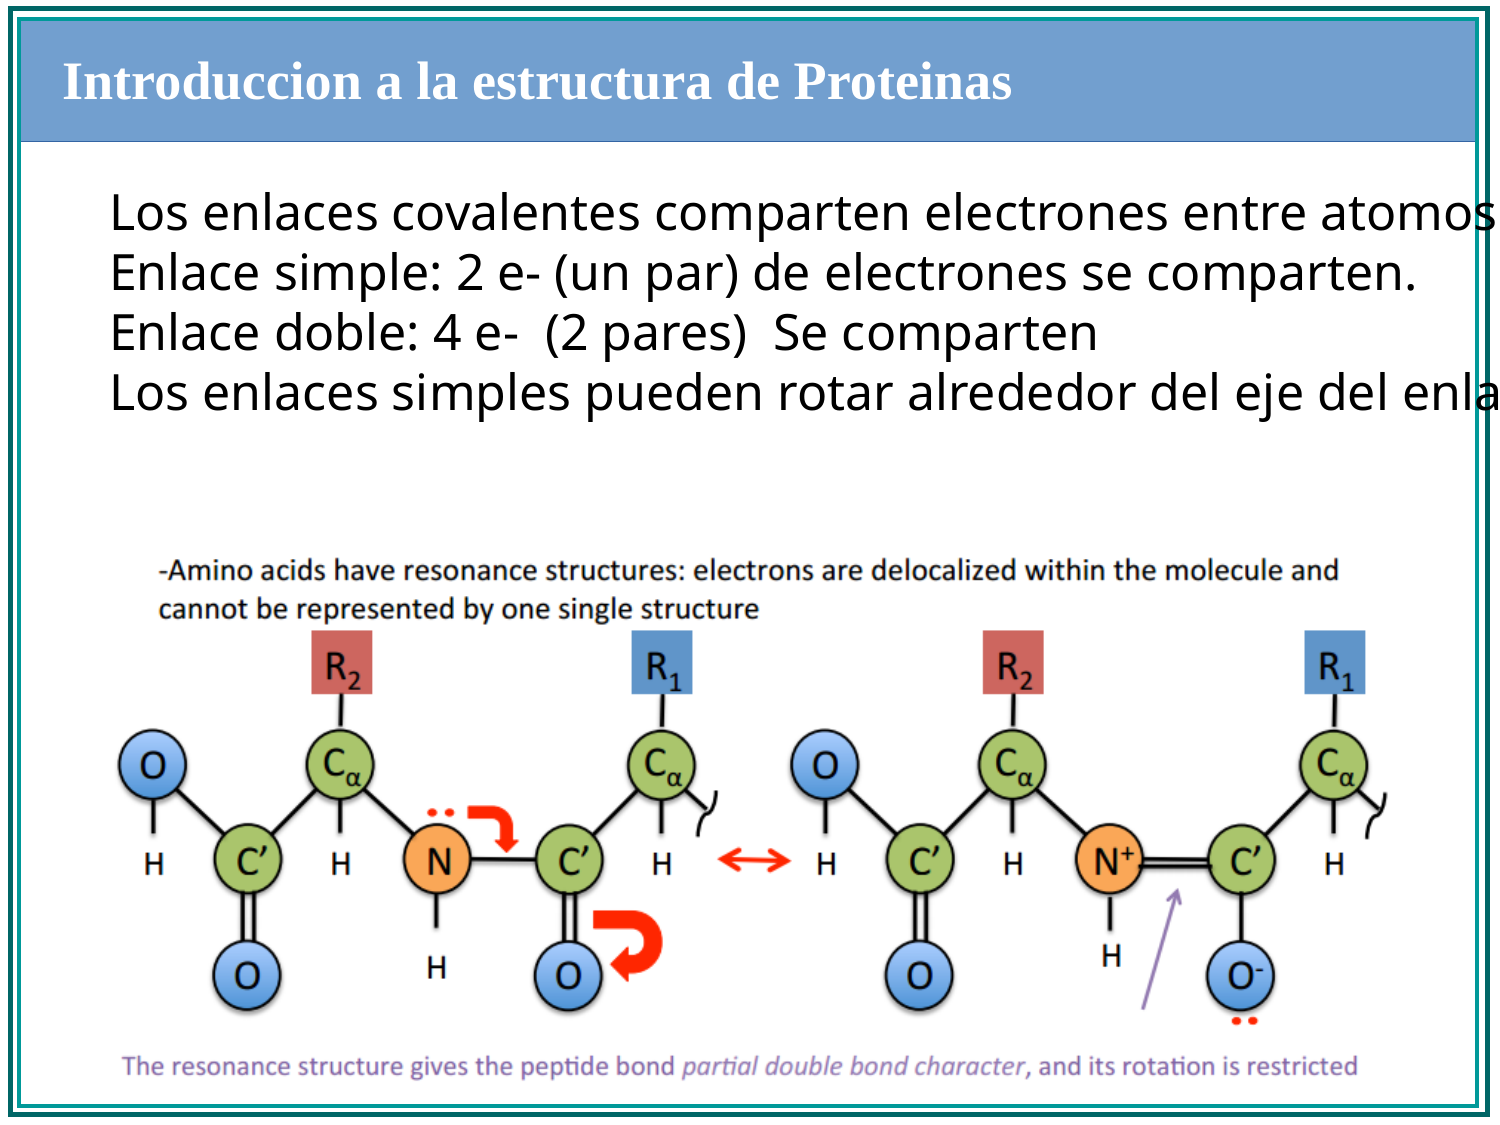

Introduccion a la estructura de Proteinas
Los enlaces covalentes comparten electrones entre atomos para llenar sus orbiltales externos:
Enlace simple: 2 e- (un par) de electrones se comparten.
Enlace doble: 4 e- (2 pares) Se comparten
Los enlaces simples pueden rotar alrededor del eje del enlace. Los enlaces dobles no pueden rotar